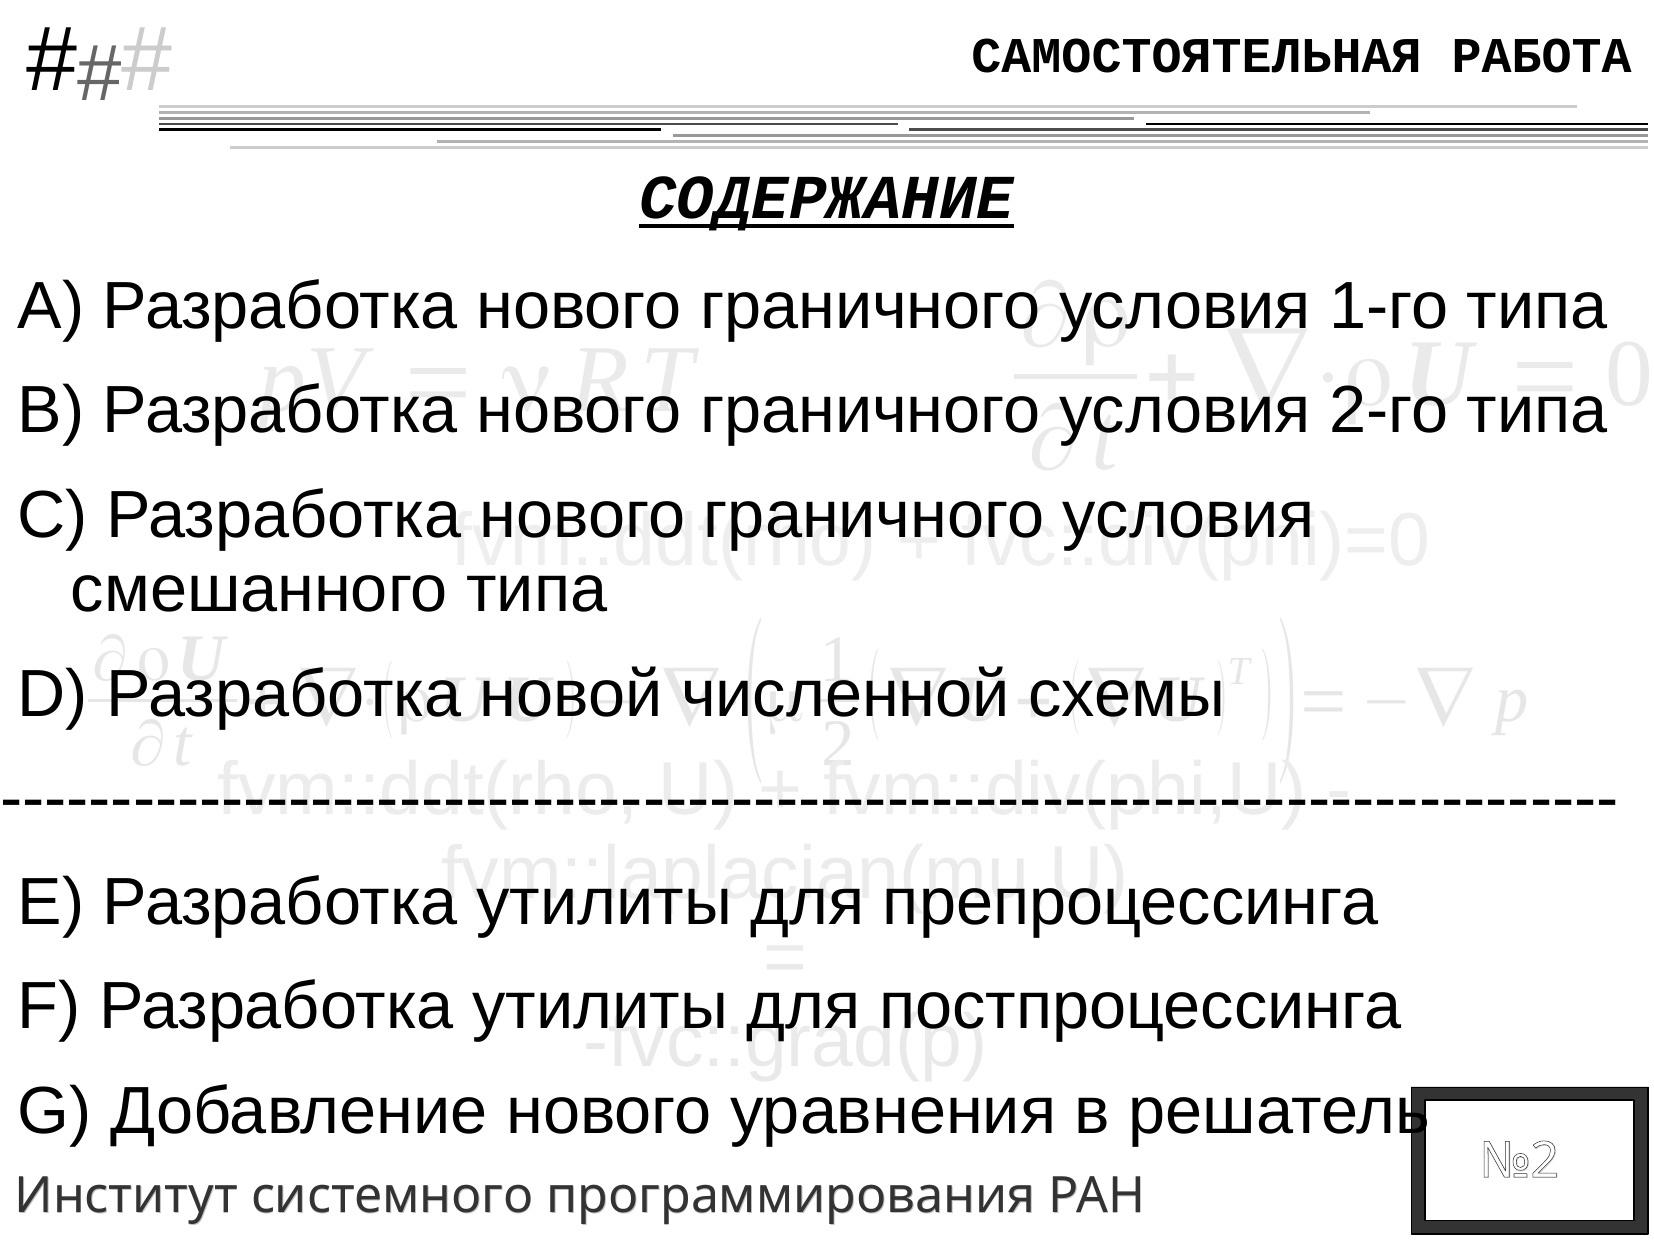

# СОДЕРЖАНИЕ
 Разработка нового граничного условия 1-го типа
 Разработка нового граничного условия 2-го типа
 Разработка нового граничного условия смешанного типа
 Разработка новой численной схемы
-------------------------------------------------------------------------
 Разработка утилиты для препроцессинга
 Разработка утилиты для постпроцессинга
 Добавление нового уравнения в решатель